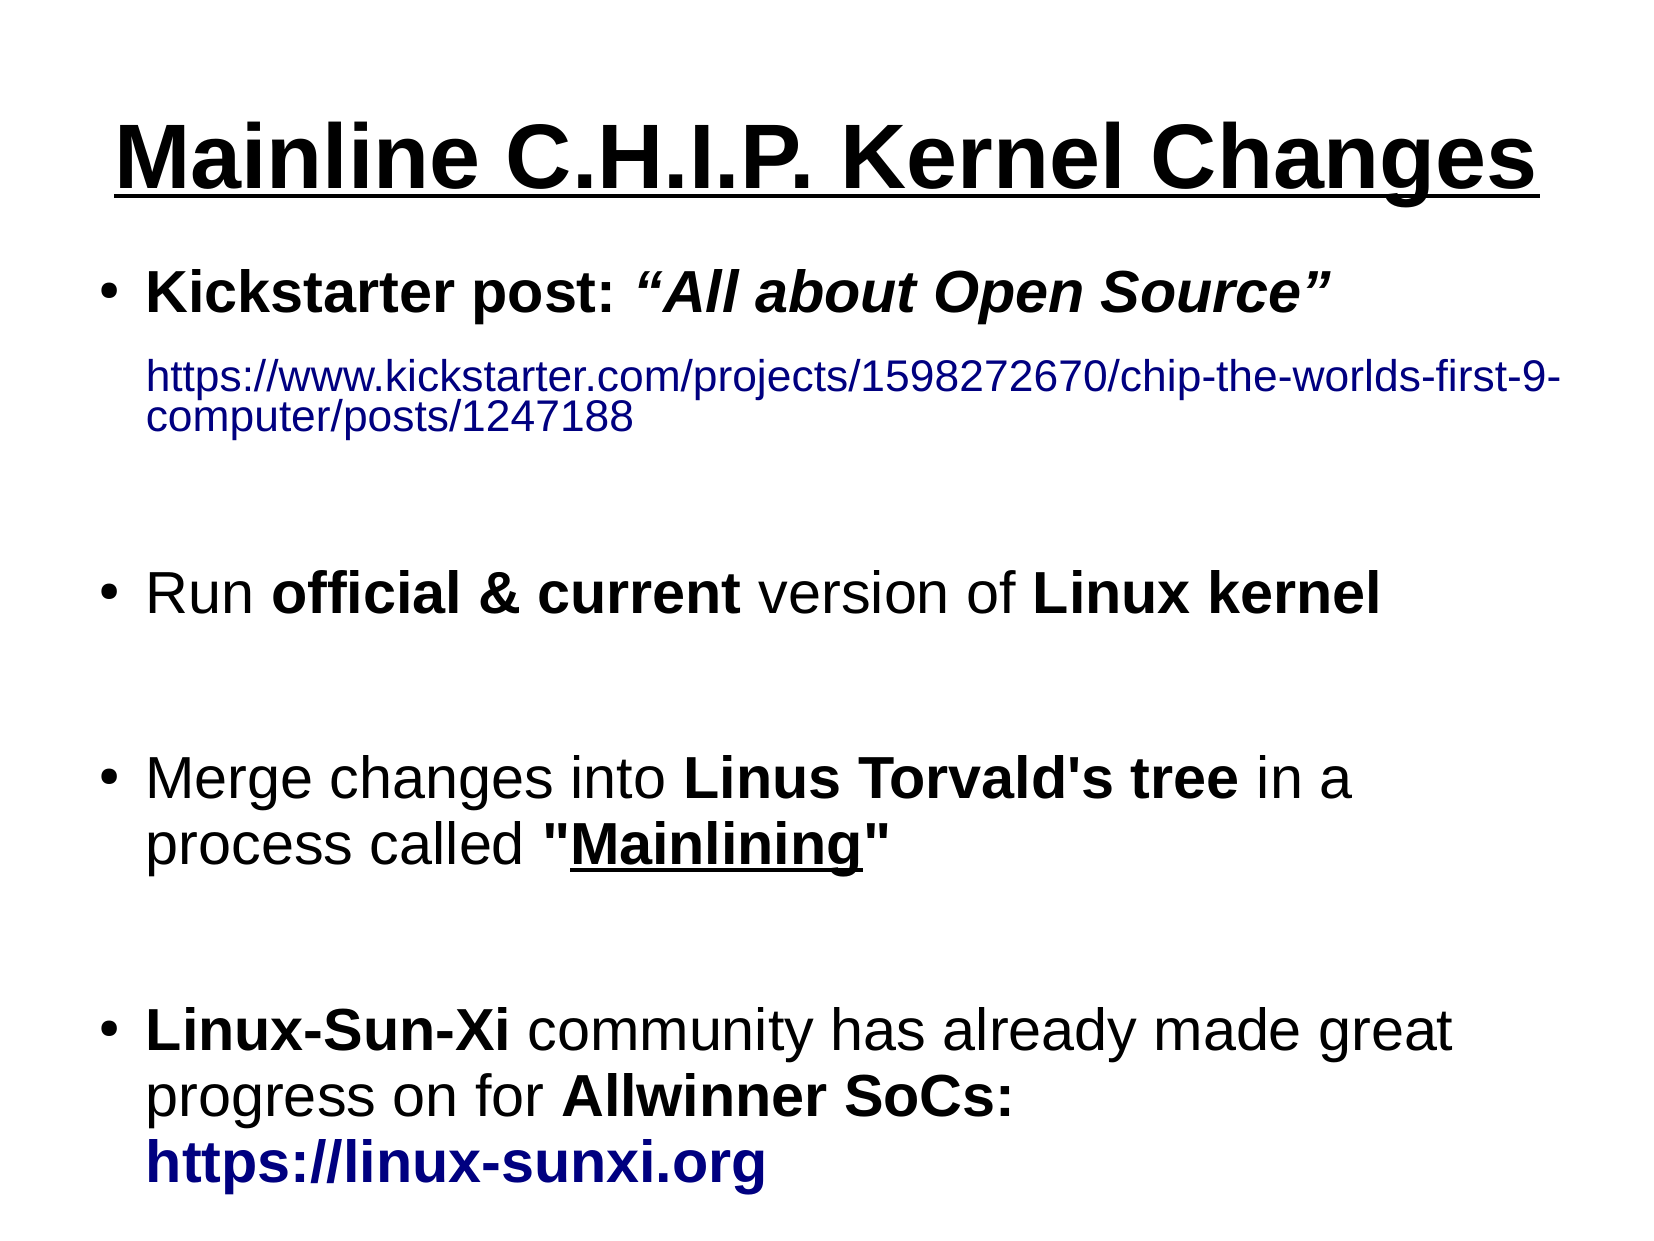

# Mainline C.H.I.P. Kernel Changes
Kickstarter post: “All about Open Source”
https://www.kickstarter.com/projects/1598272670/chip-the-worlds-first-9-computer/posts/1247188
Run official & current version of Linux kernel
Merge changes into Linus Torvald's tree in a process called "Mainlining"
Linux-Sun-Xi community has already made great progress on for Allwinner SoCs: https://linux-sunxi.org